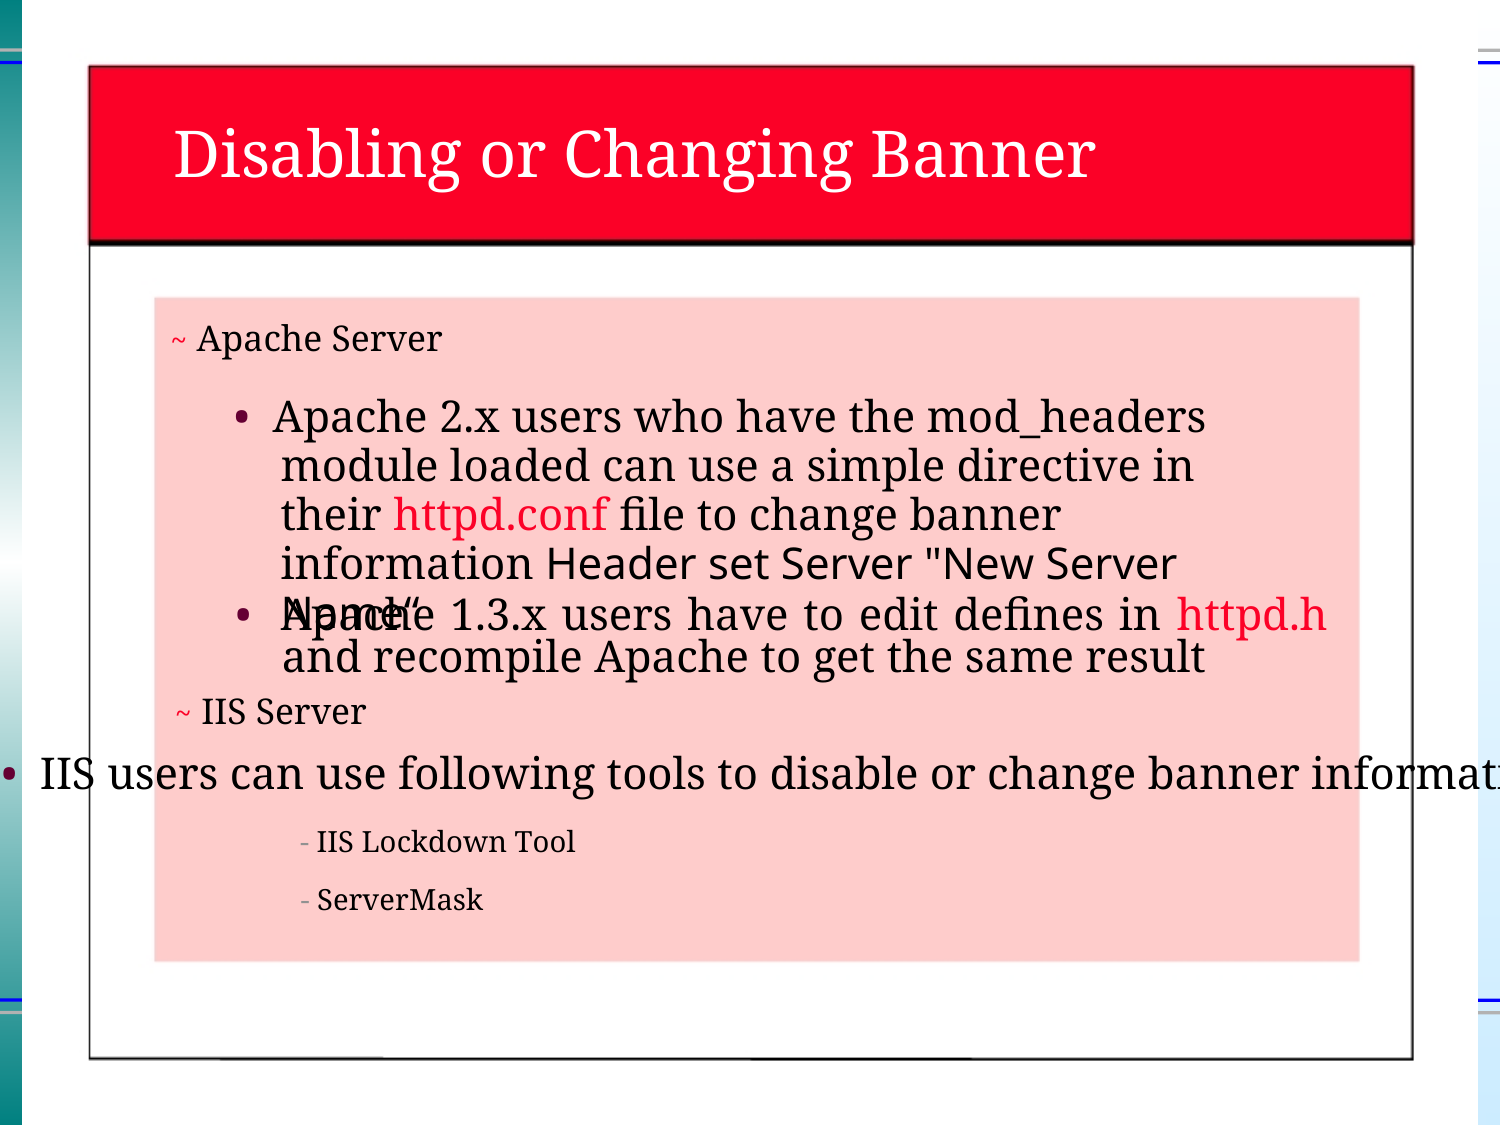

Disabling or Changing Banner
~ Apache Server
• Apache 2.x users who have the mod_headers module loaded can use a simple directive in their httpd.conf file to change banner information Header set Server "New Server Name“
• Apache 1.3.x users have to edit defines in httpd.h and recompile Apache to get the same result
~ IIS Server
• IIS users can use following tools to disable or change banner information
- IIS Lockdown Tool
- ServerMask